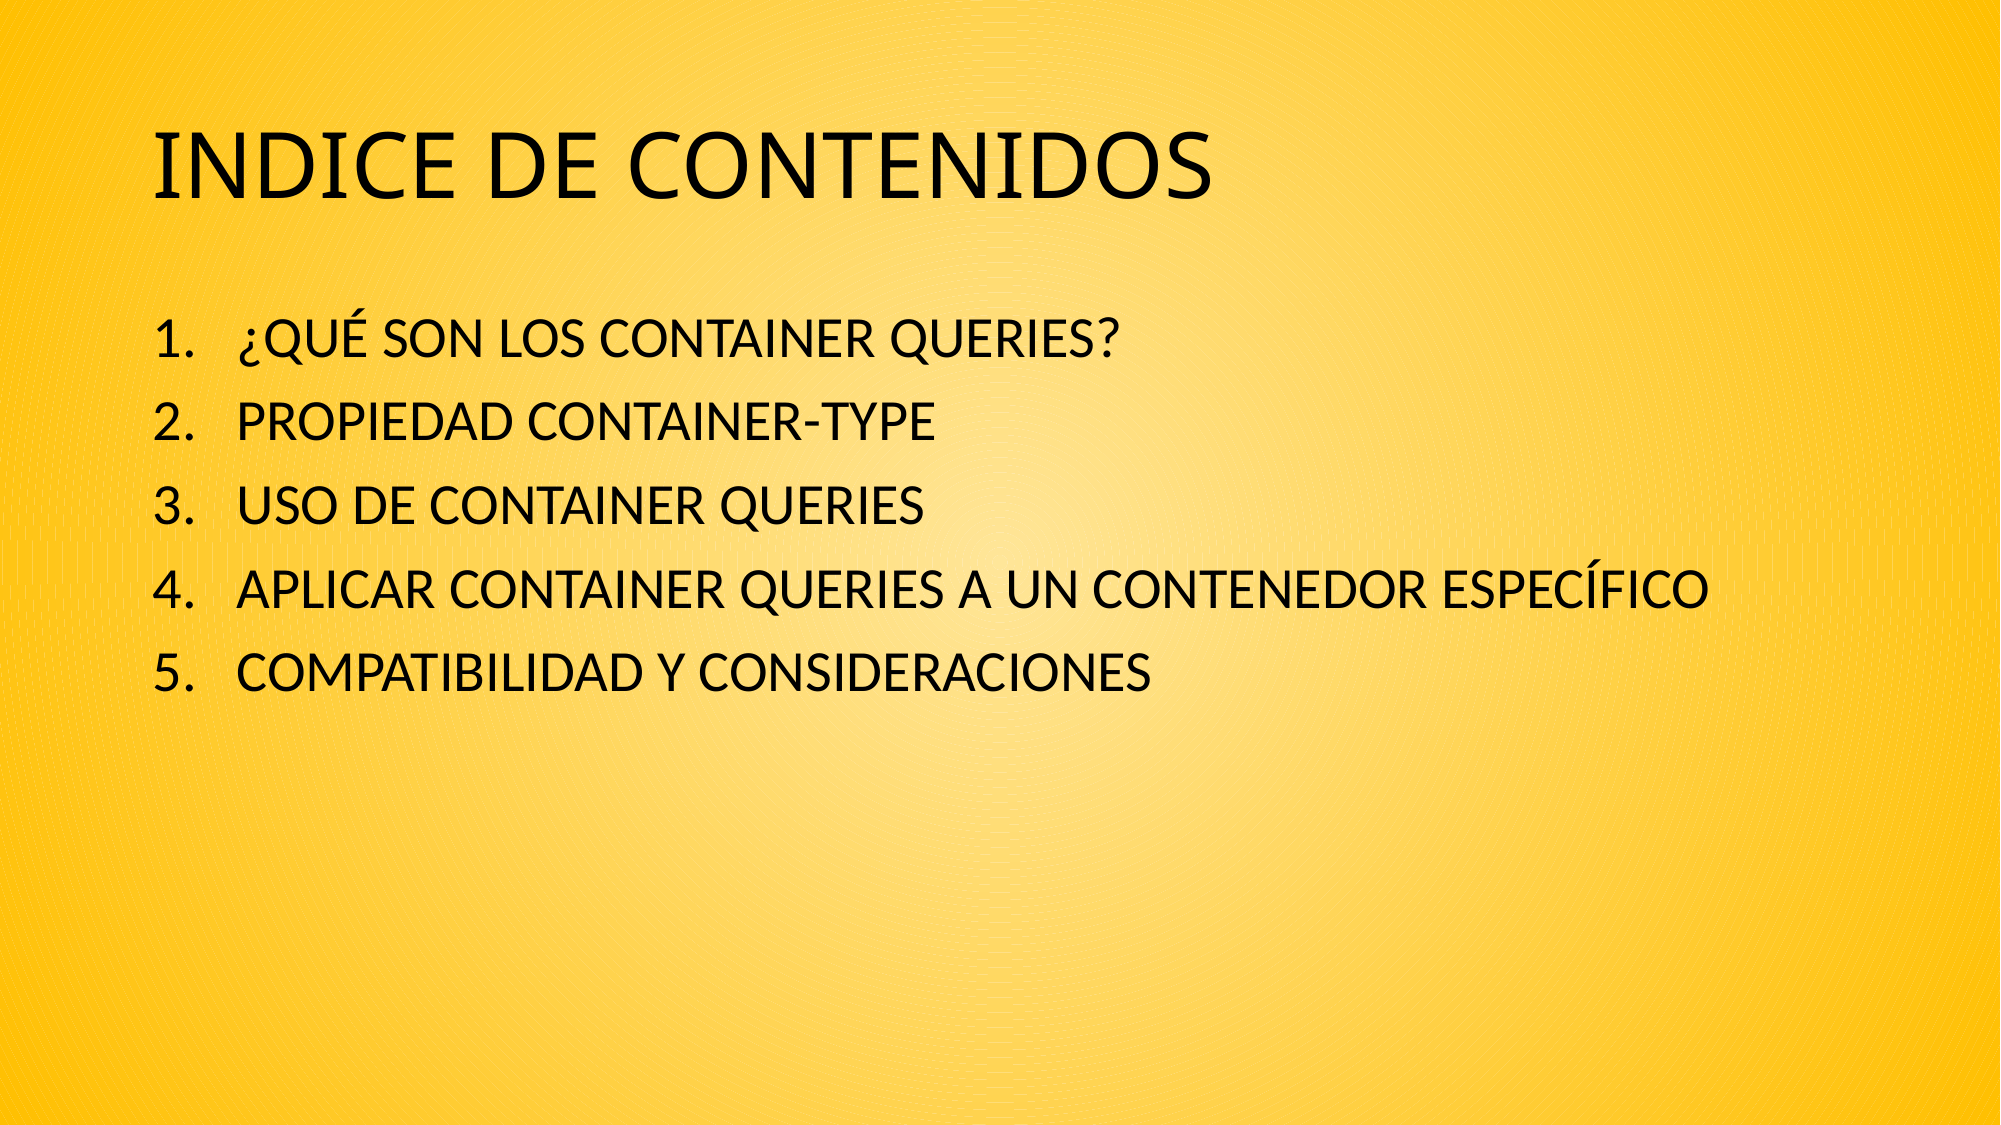

# INDICE DE CONTENIDOS
¿QUÉ SON LOS CONTAINER QUERIES?
PROPIEDAD CONTAINER-TYPE
USO DE CONTAINER QUERIES
APLICAR CONTAINER QUERIES A UN CONTENEDOR ESPECÍFICO
COMPATIBILIDAD Y CONSIDERACIONES